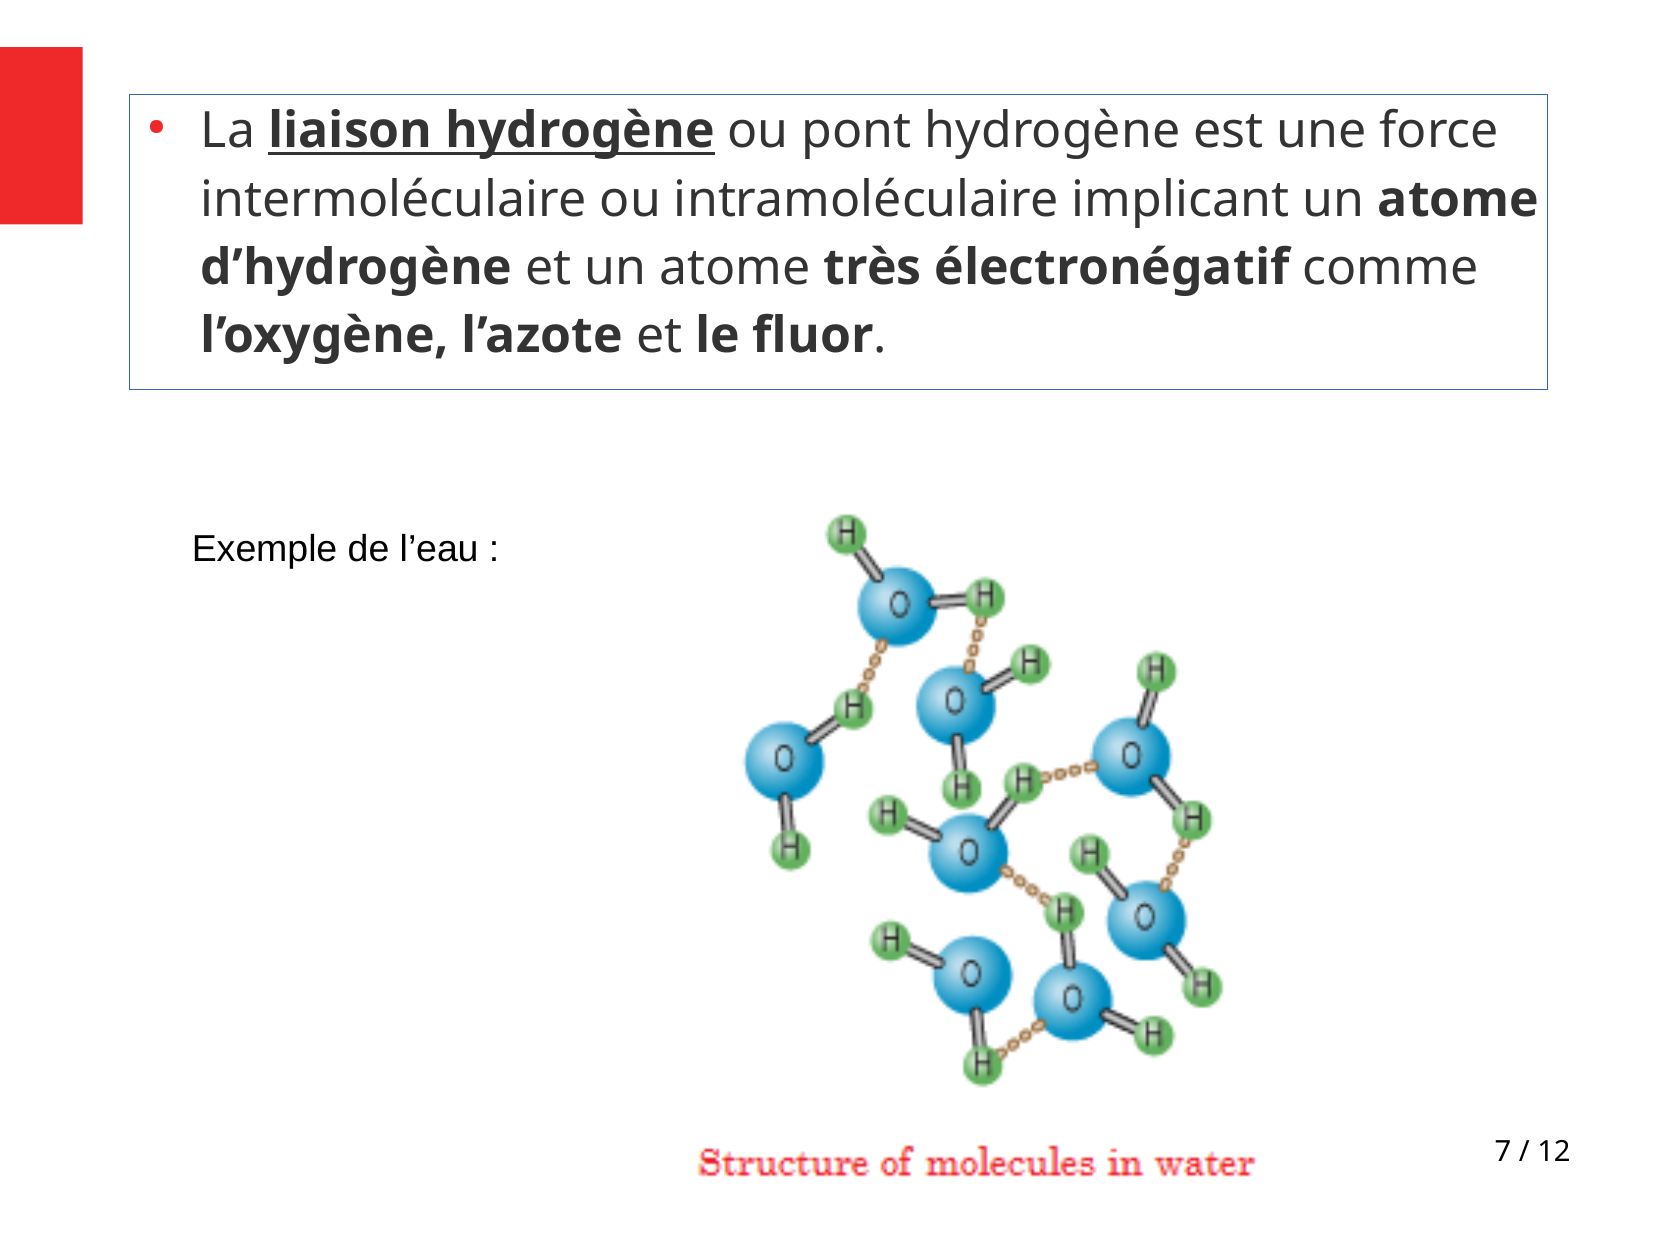

# La liaison hydrogène ou pont hydrogène est une force intermoléculaire ou intramoléculaire implicant un atome d’hydrogène et un atome très électronégatif comme l’oxygène, l’azote et le fluor.
Exemple de l’eau :
7